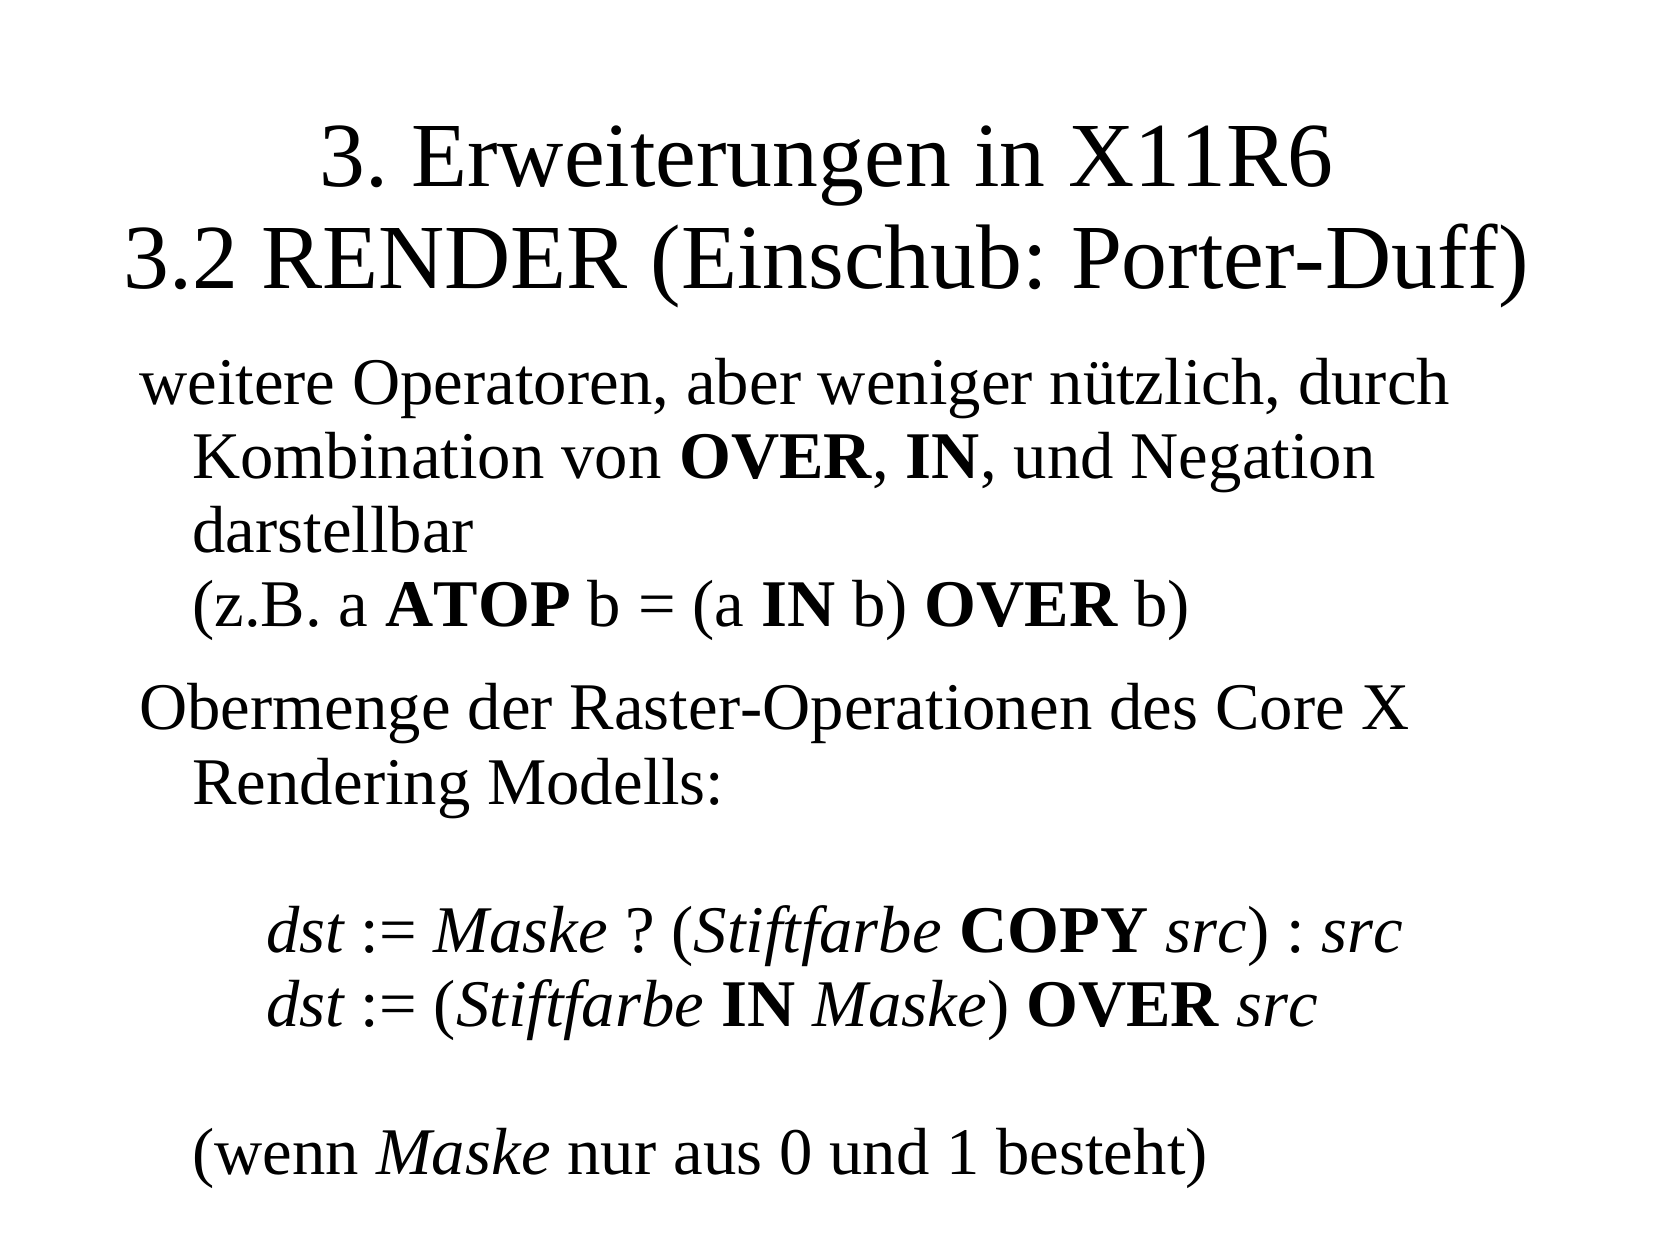

# 3. Erweiterungen in X11R6 3.2 RENDER (Einschub: Porter-Duff)
weitere Operatoren, aber weniger nützlich, durch Kombination von OVER, IN, und Negation darstellbar
(z.B. a ATOP b = (a IN b) OVER b)
Obermenge der Raster-Operationen des Core X Rendering Modells:
	dst := Maske ? (Stiftfarbe COPY src) : src
	dst := (Stiftfarbe IN Maske) OVER src
(wenn Maske nur aus 0 und 1 besteht)